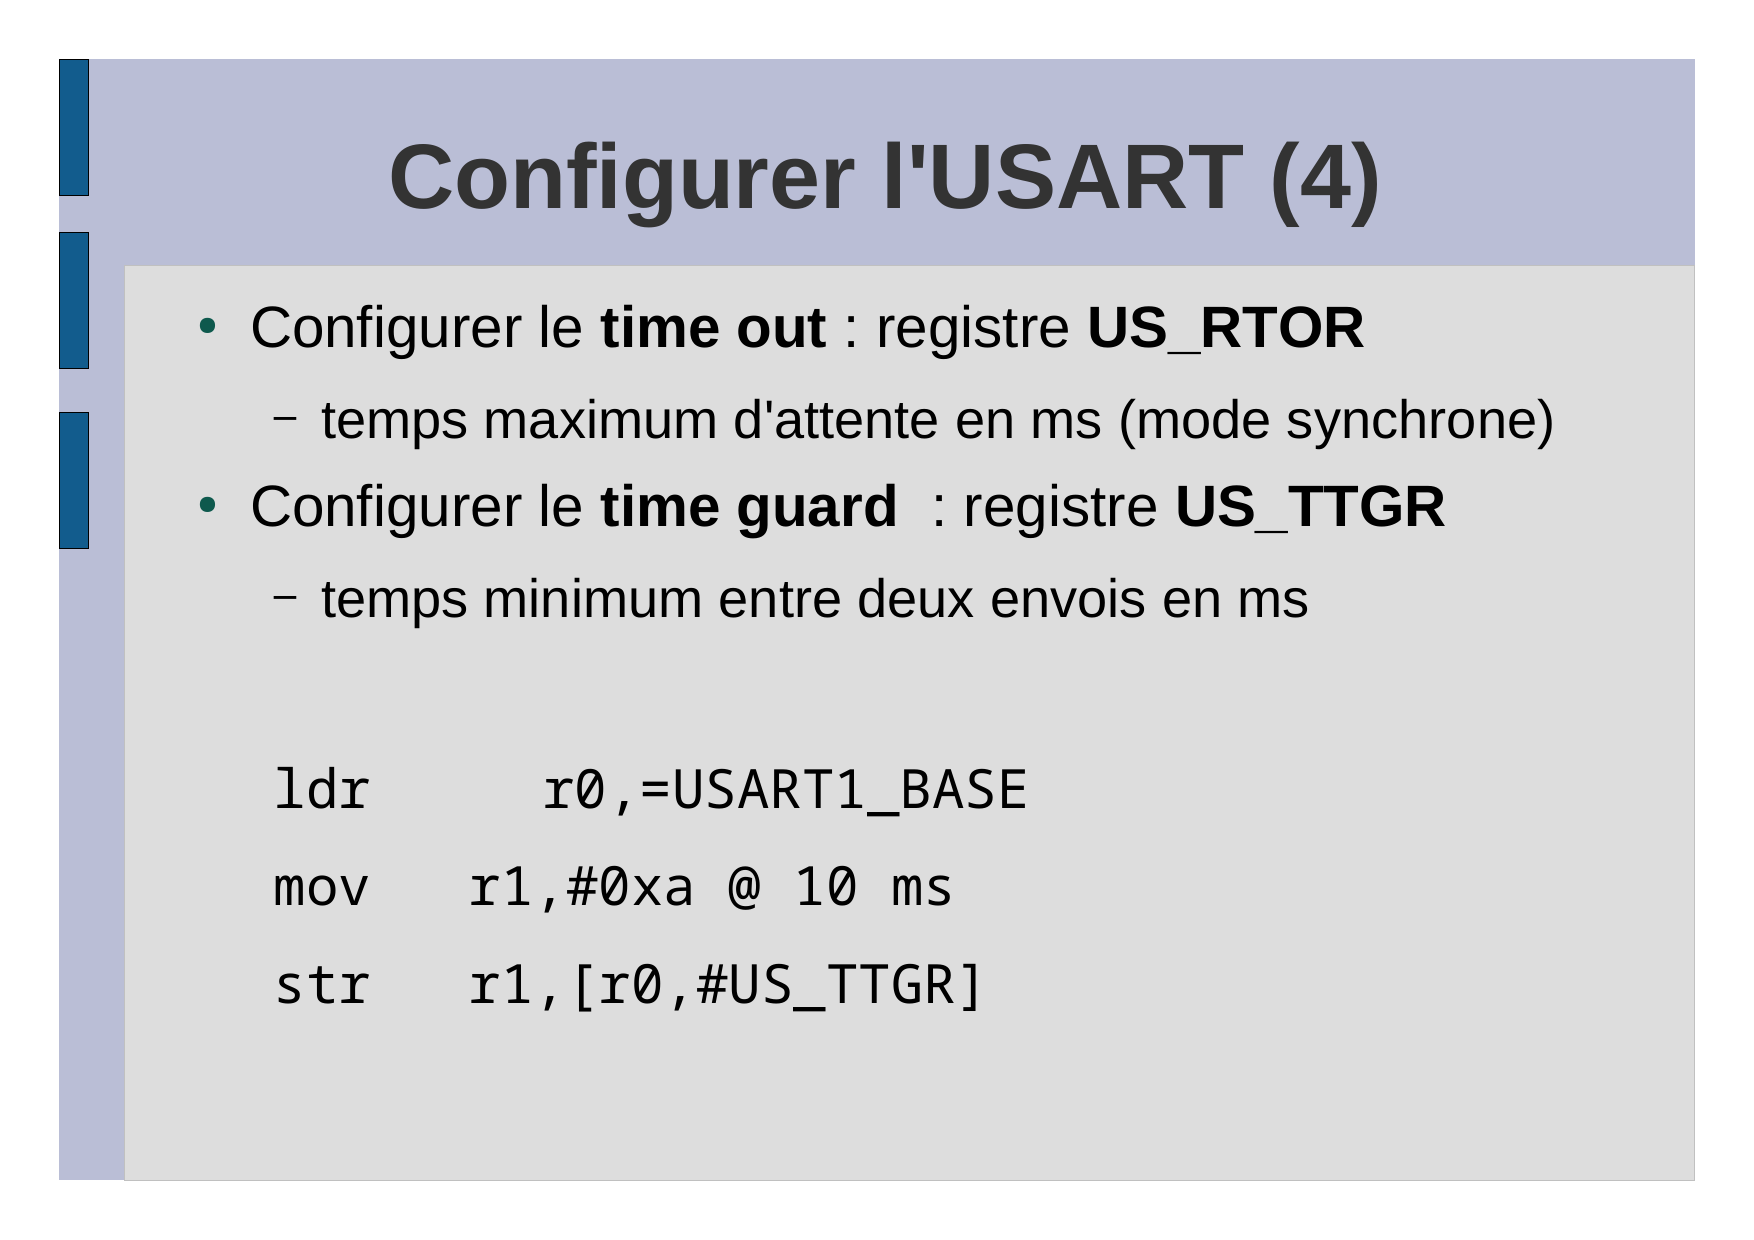

# Configurer l'USART (4)
Configurer le time out : registre US_RTOR
temps maximum d'attente en ms (mode synchrone)
Configurer le time guard : registre US_TTGR
temps minimum entre deux envois en ms
ldr 	r0,=USART1_BASE
mov r1,#0xa @ 10 ms
str r1,[r0,#US_TTGR]